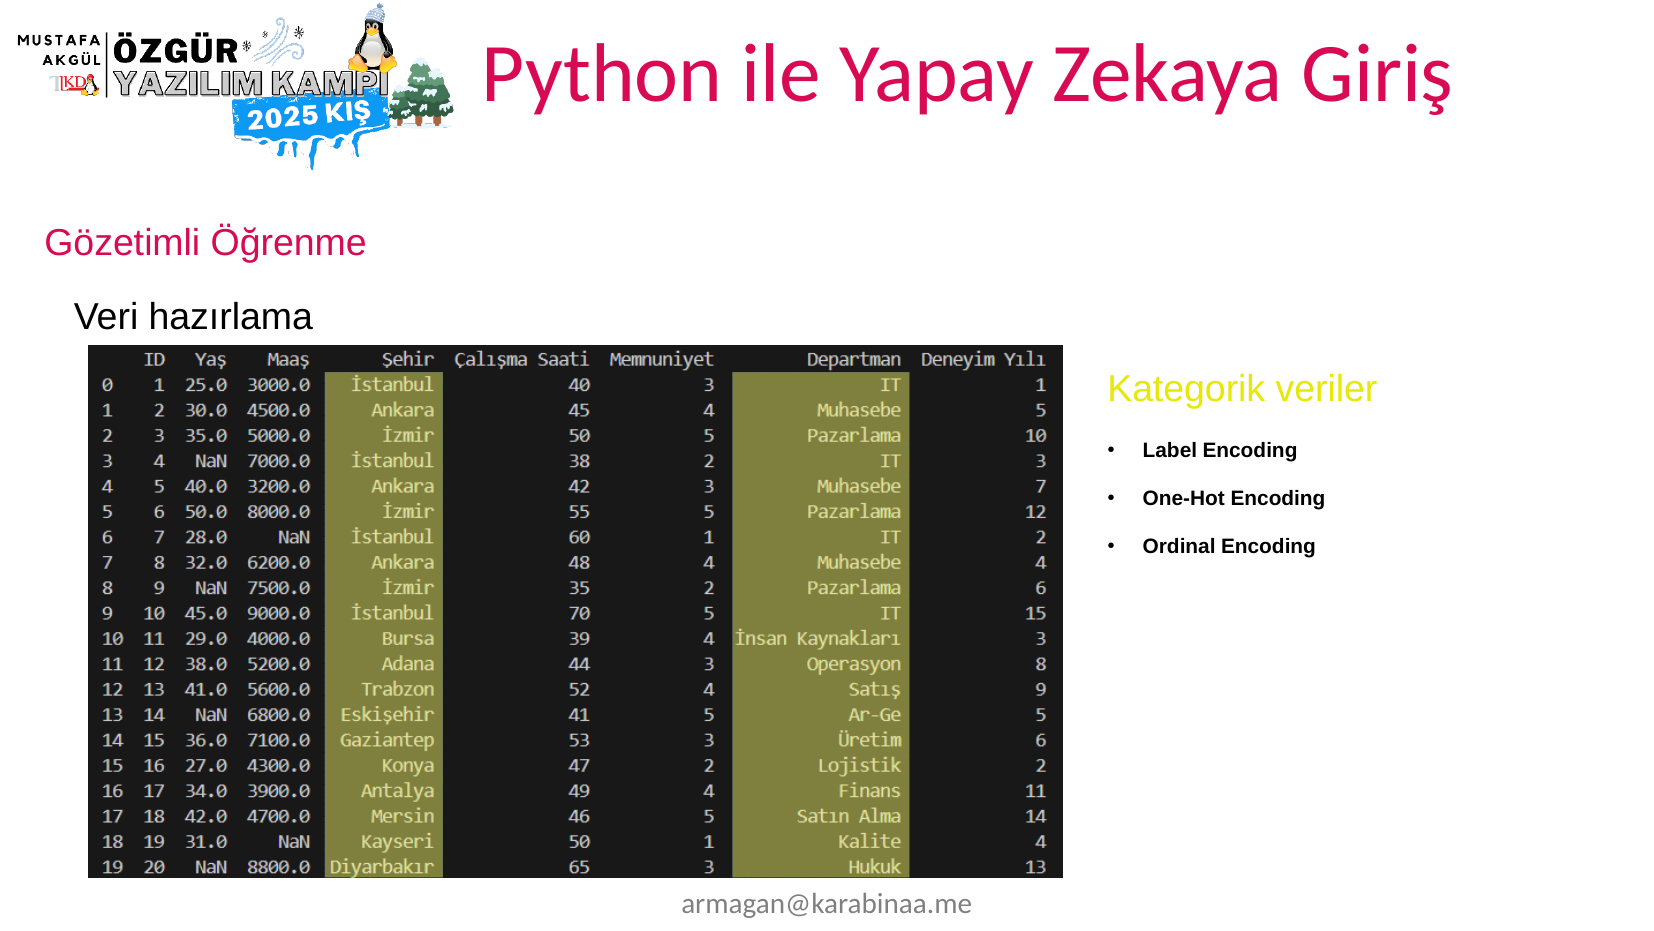

Python ile Yapay Zekaya Giriş
Gözetimli Öğrenme
Veri hazırlama
Kategorik veriler
Label Encoding
One-Hot Encoding
Ordinal Encoding
armagan@karabinaa.me